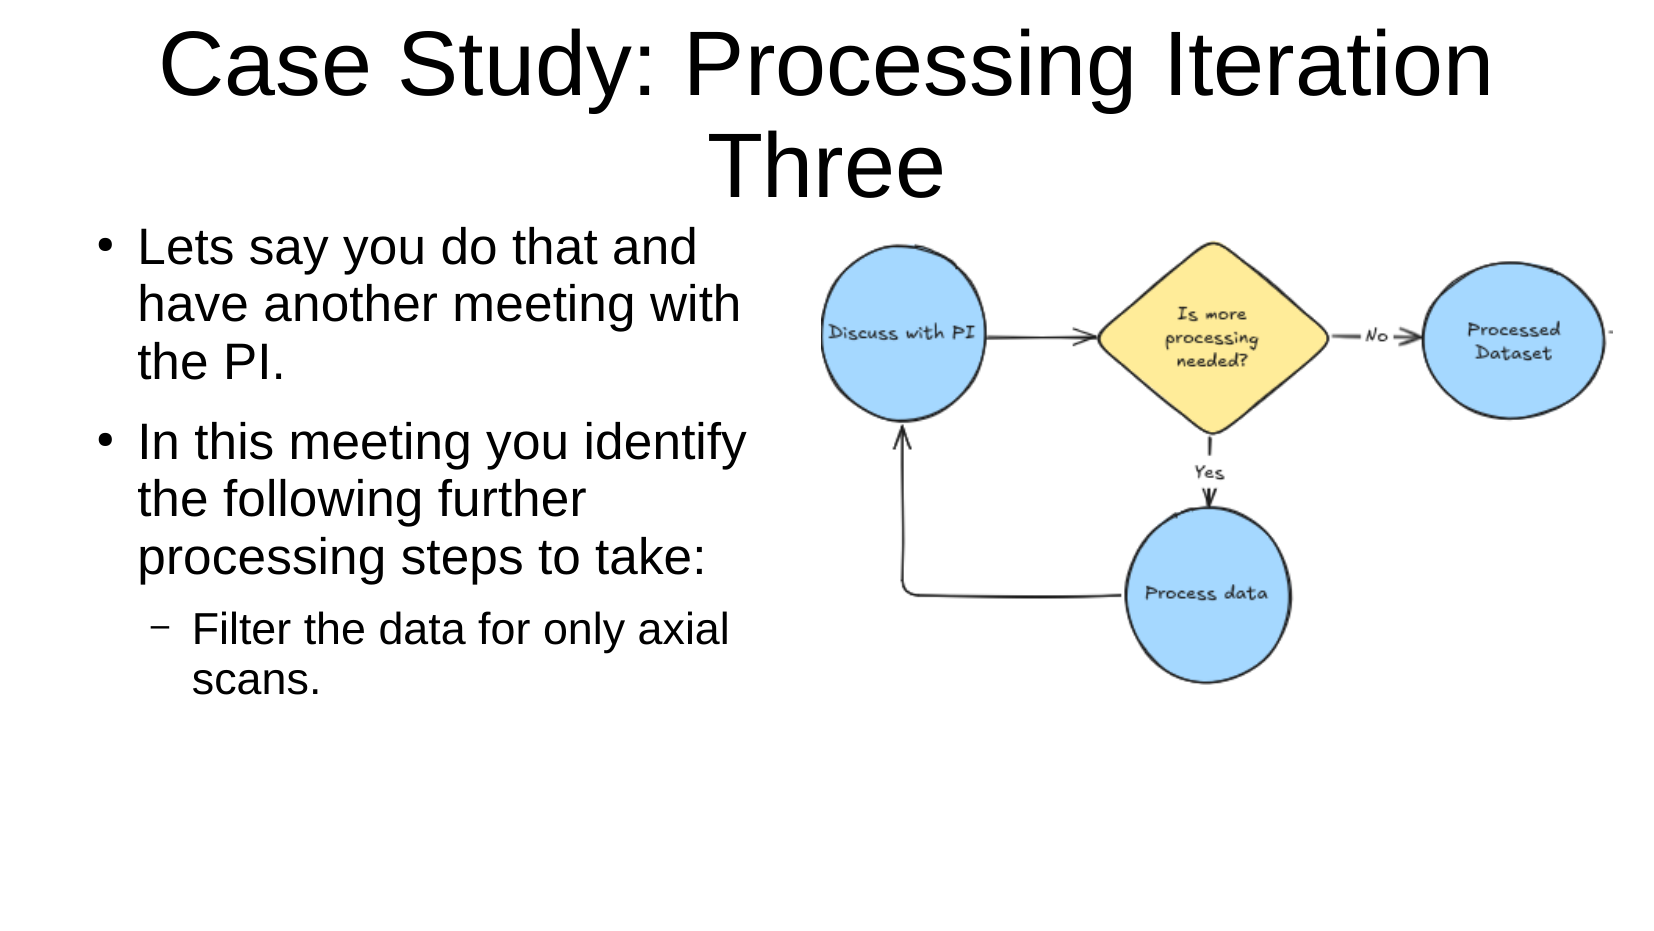

# Case Study: Processing Iteration Three
Lets say you do that and have another meeting with the PI.
In this meeting you identify the following further processing steps to take:
Filter the data for only axial scans.